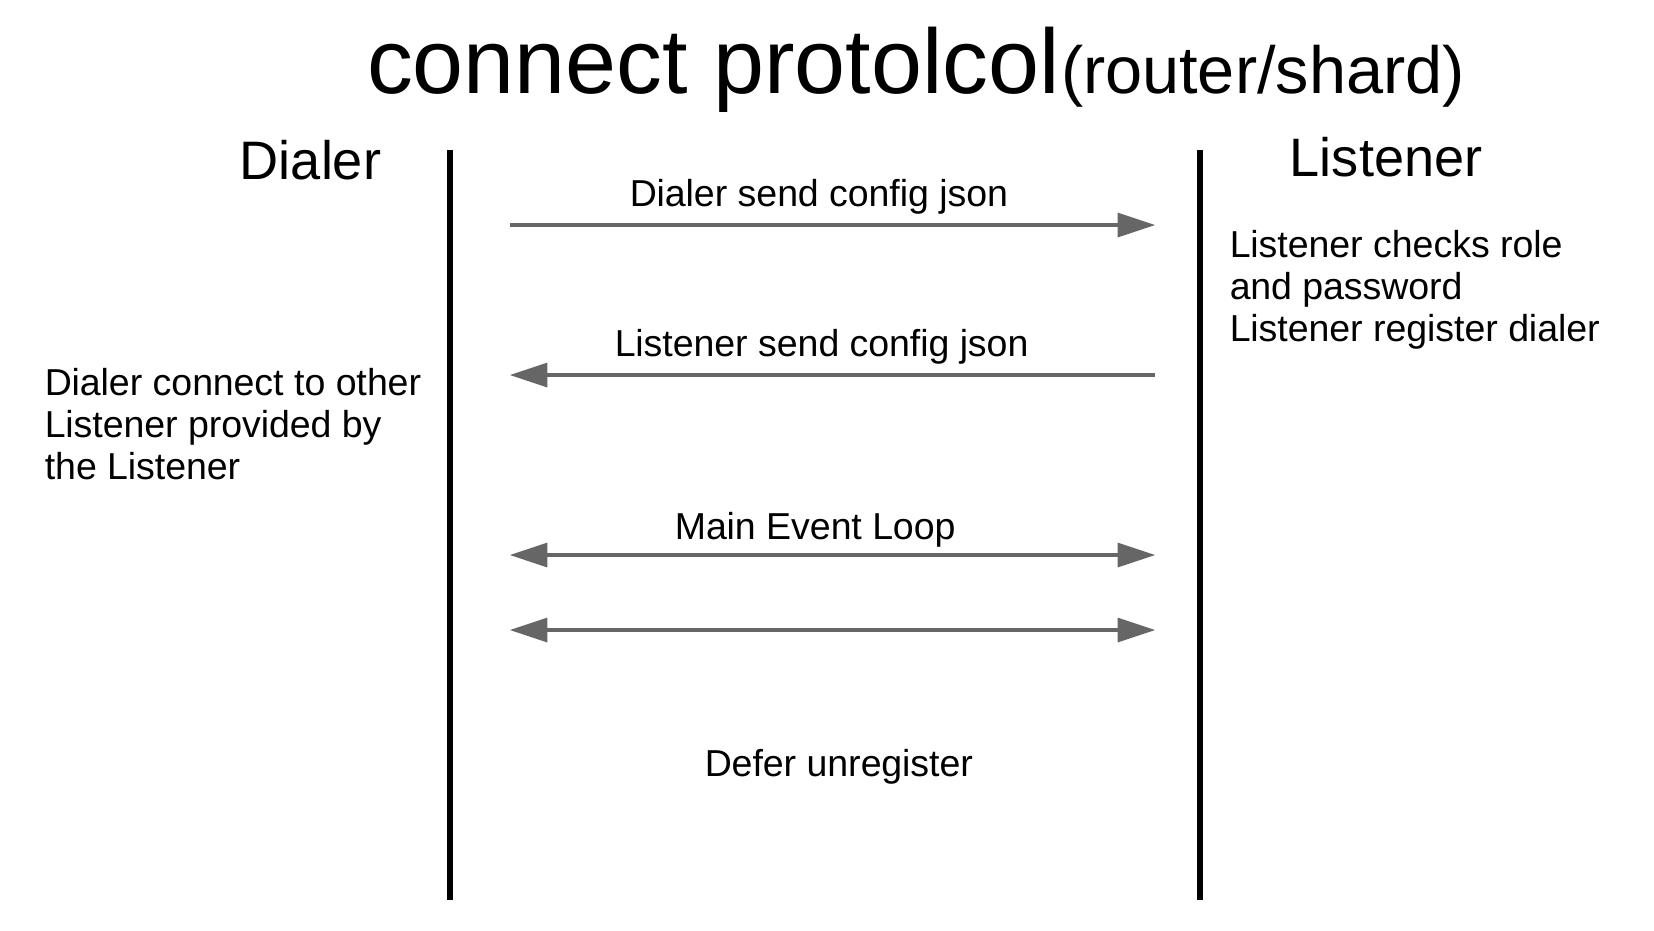

# connect protolcol(router/shard)
Listener
Dialer
Dialer send config json
Listener checks role and password
Listener register dialer
Listener send config json
Dialer connect to other Listener provided by the Listener
Main Event Loop
Defer unregister